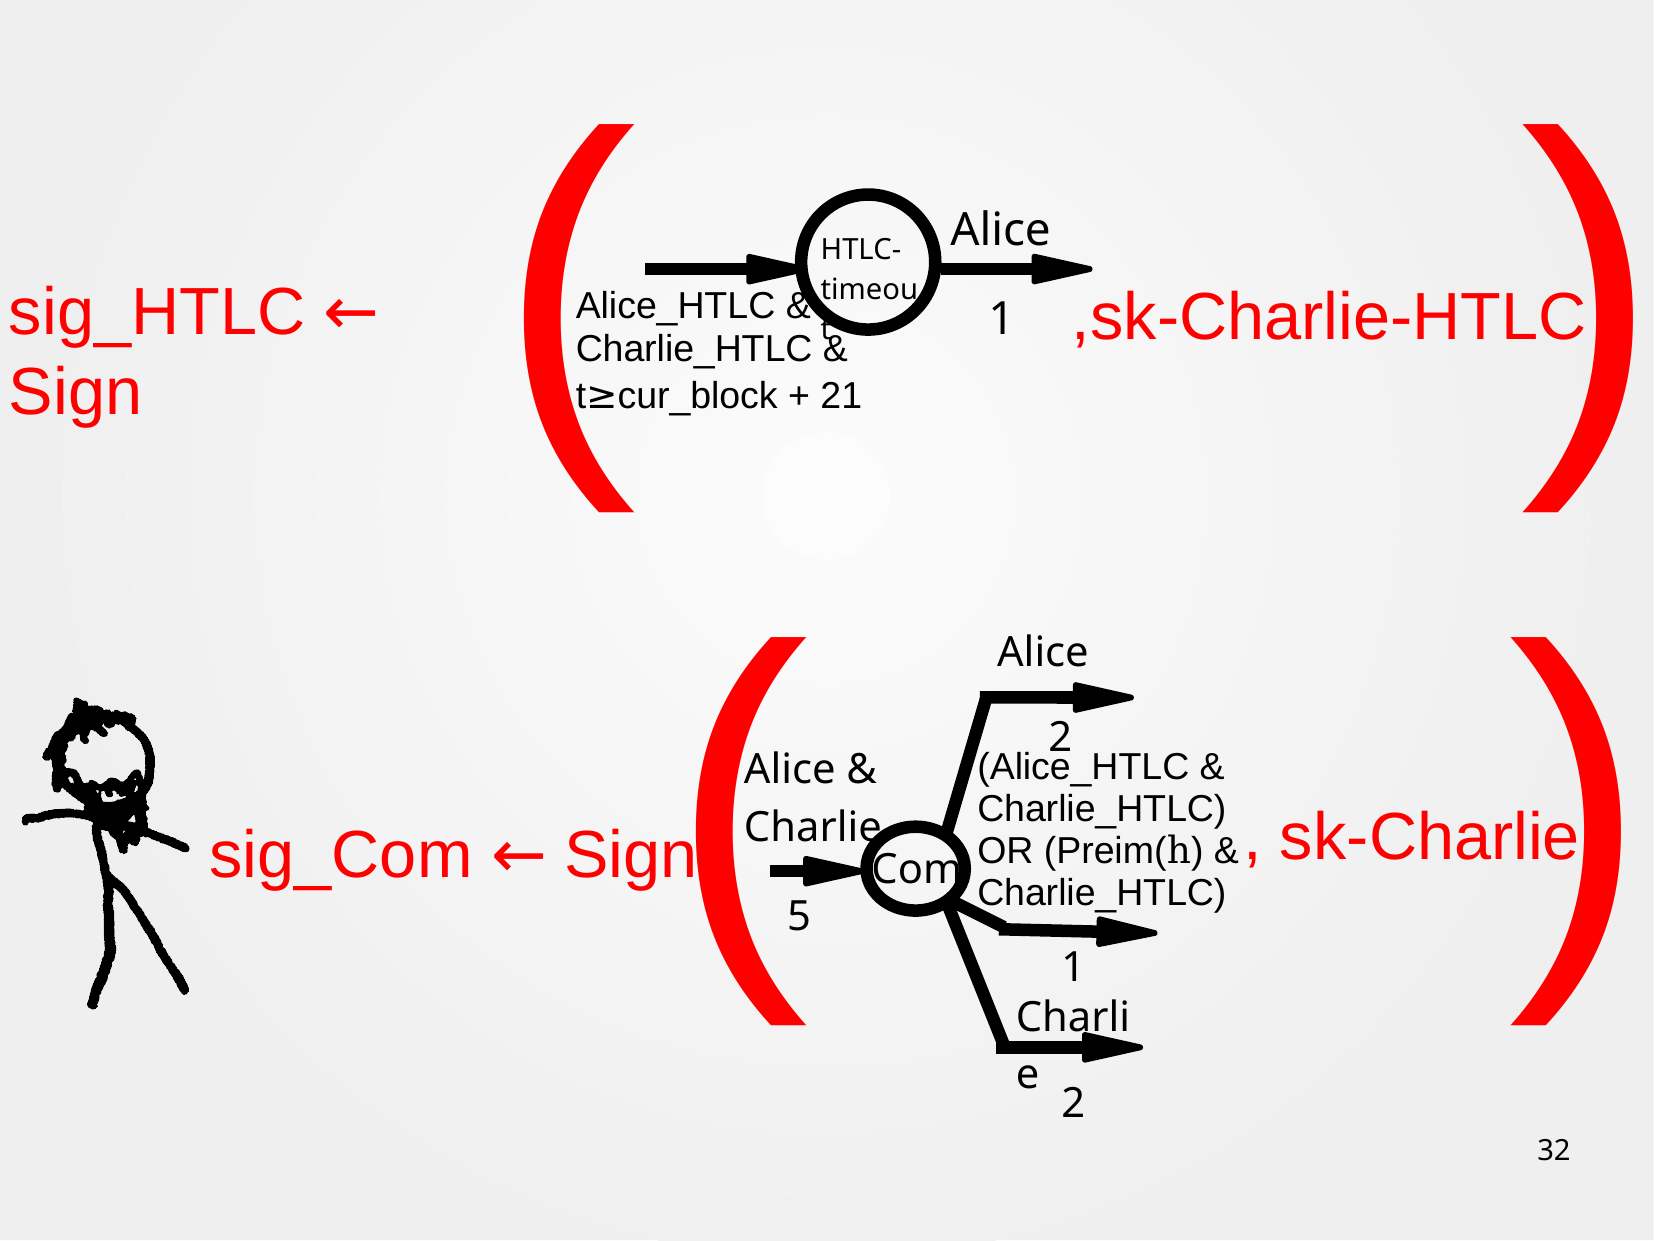

(
)
Alice
HTLC-timeout
sig_HTLC ← Sign
,sk-Charlie-HTLC
Alice_HTLC &
Charlie_HTLC &
t≥cur_block + 21
1
(
)
Alice
2
Alice & Charlie
(Alice_HTLC & Charlie_HTLC) OR (Preim(h) & Charlie_HTLC)
, sk-Charlie
sig_Com ← Sign
Com
5
1
Charlie
2
32